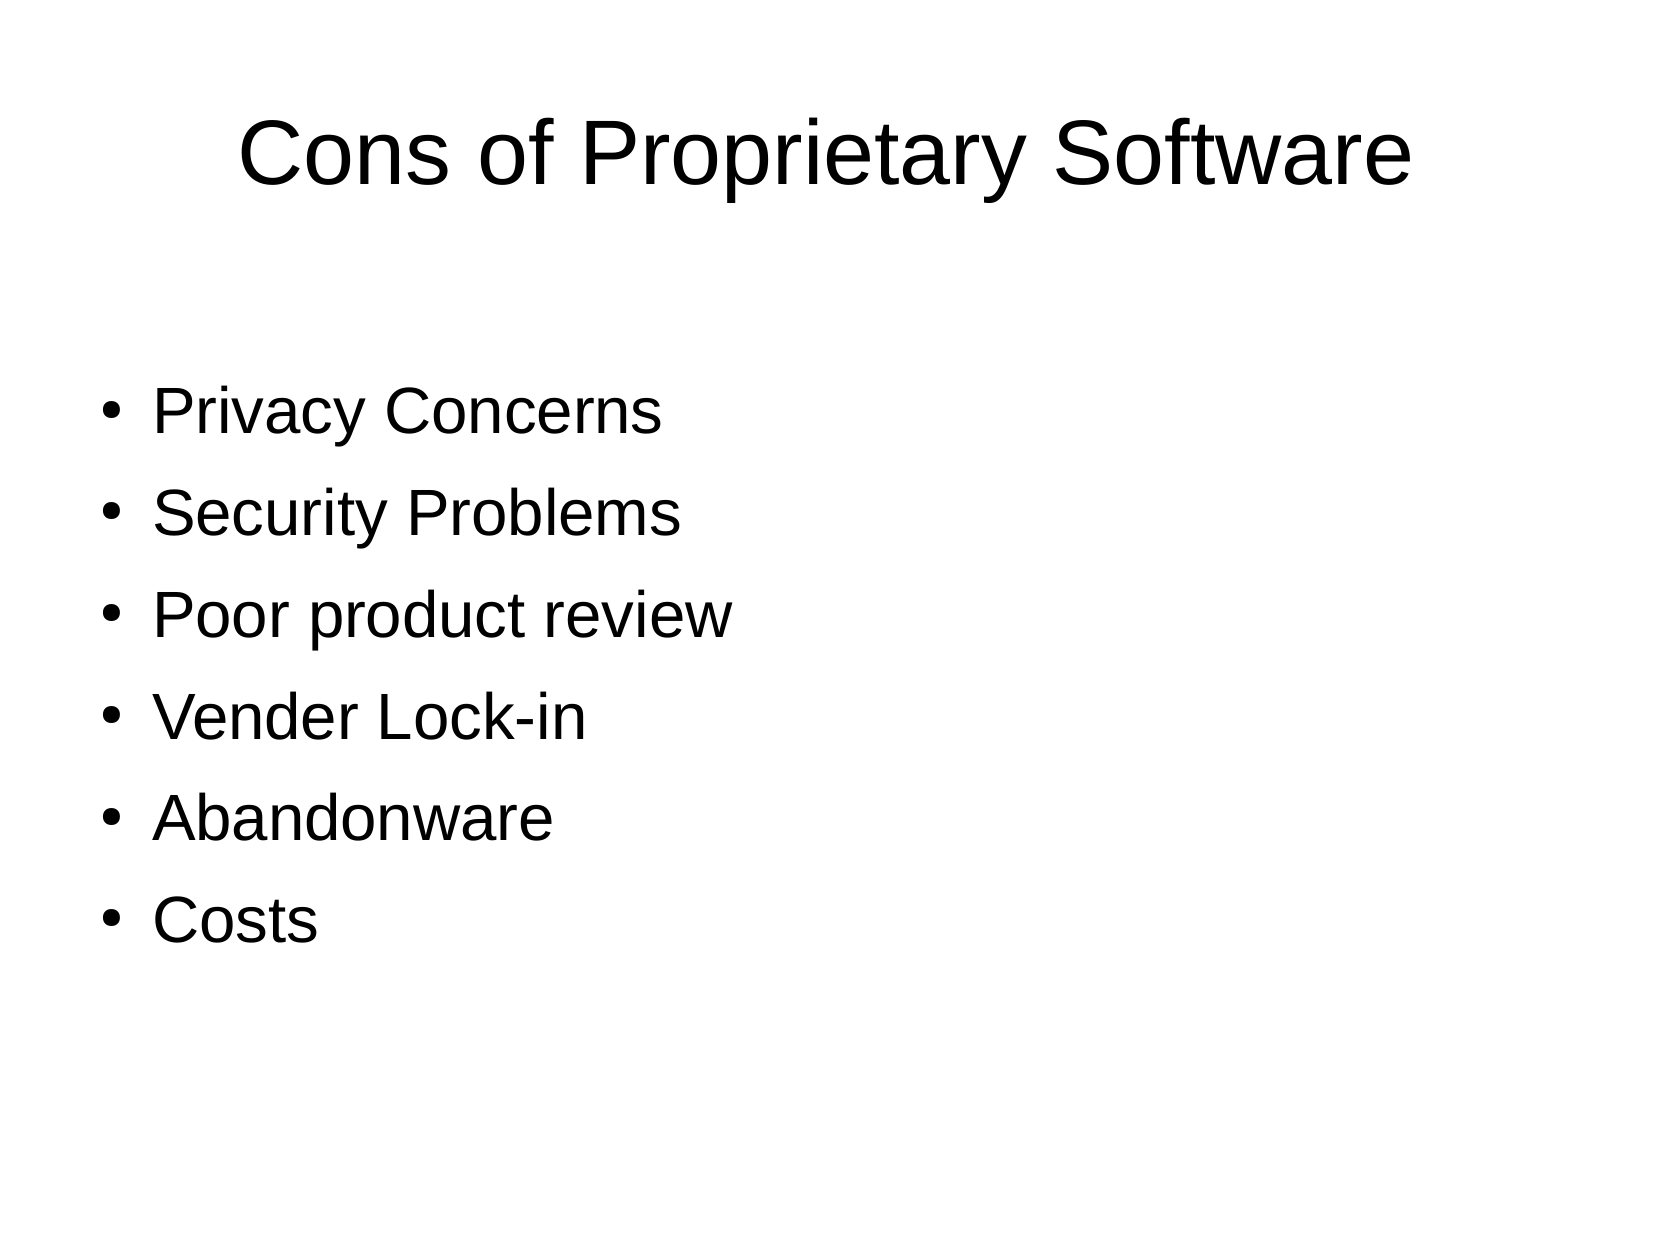

# Cons of Proprietary Software
Privacy Concerns
Security Problems
Poor product review
Vender Lock-in
Abandonware
Costs